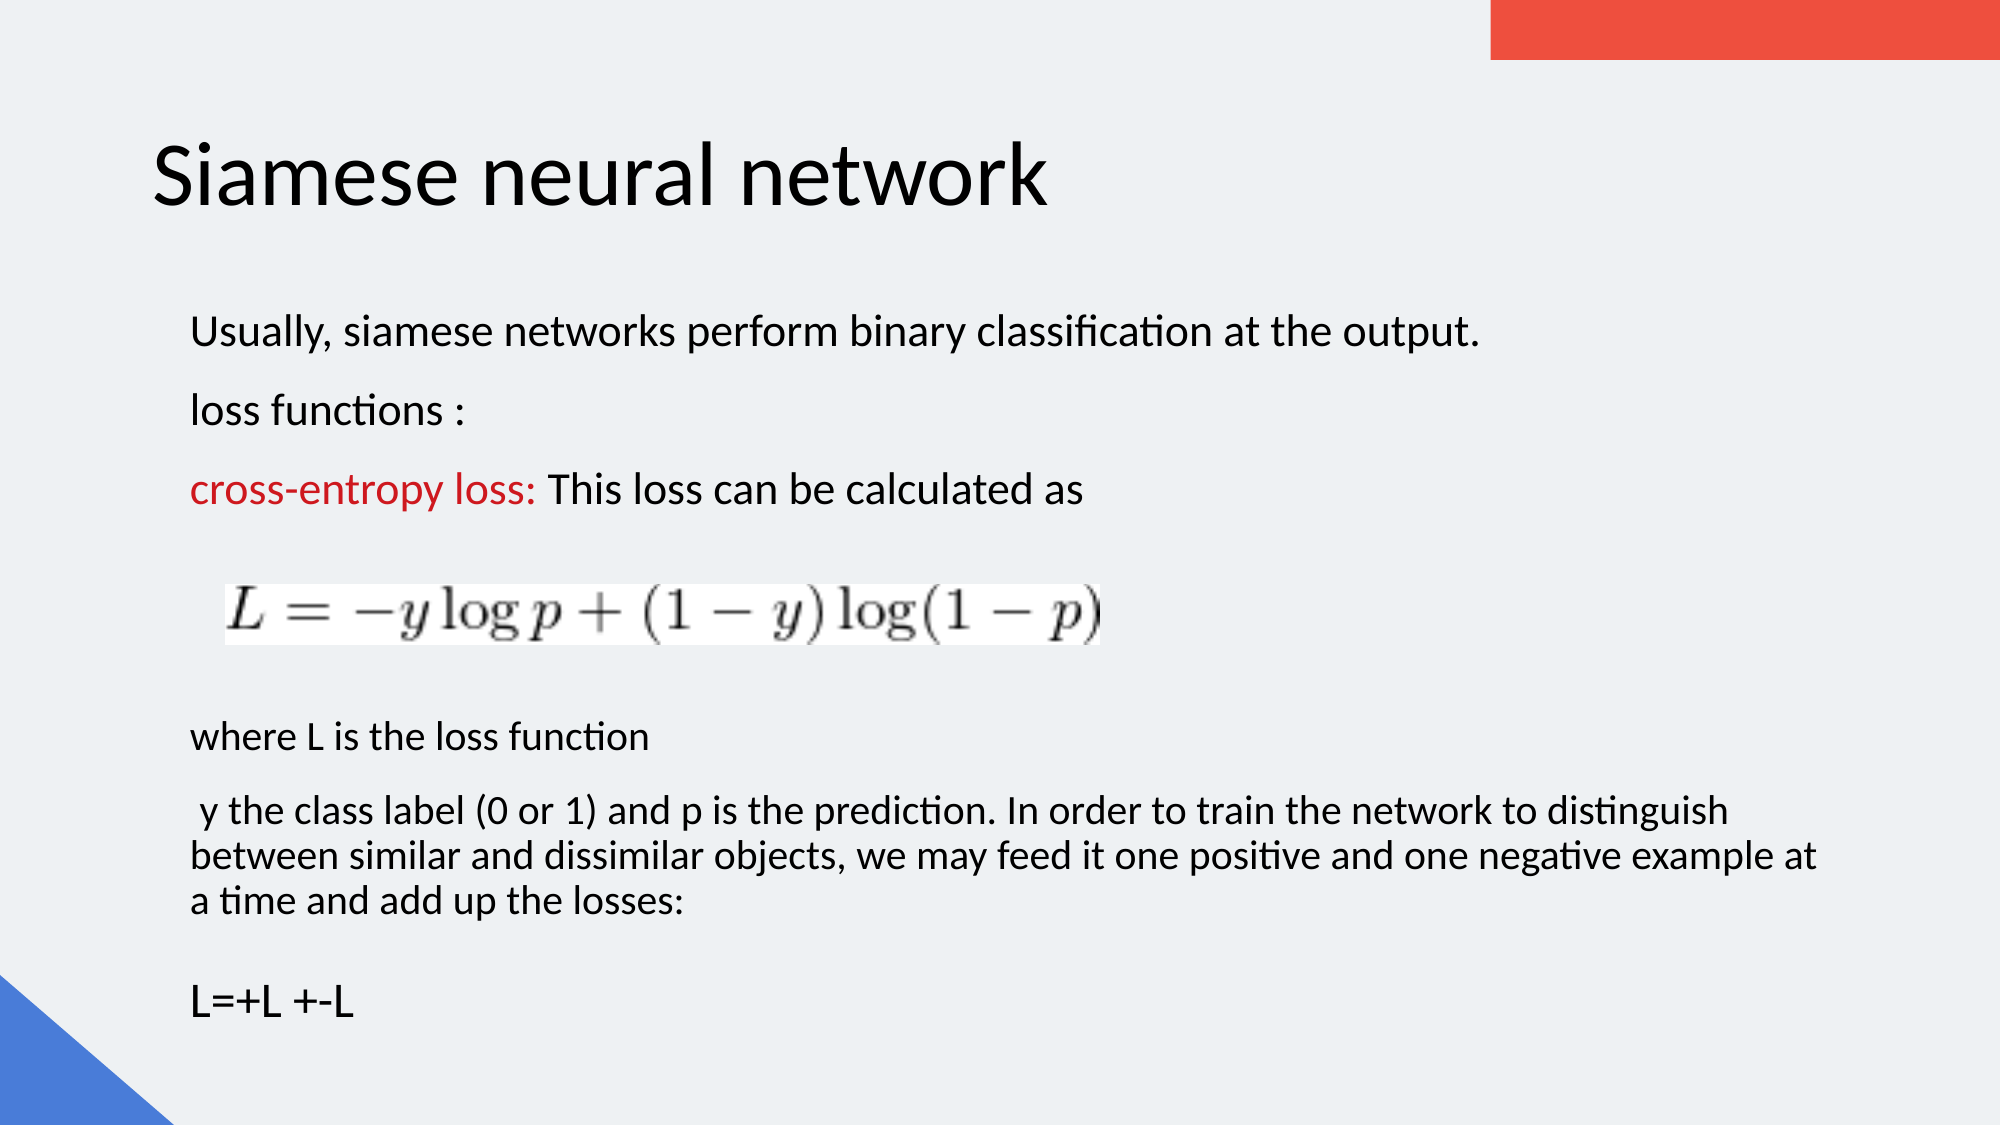

# Siamese neural network
Usually, siamese networks perform binary classification at the output.
loss functions :
cross-entropy loss: This loss can be calculated as
where L is the loss function
 y the class label (0 or 1) and p is the prediction. In order to train the network to distinguish between similar and dissimilar objects, we may feed it one positive and one negative example at a time and add up the losses:
L=+L +-L